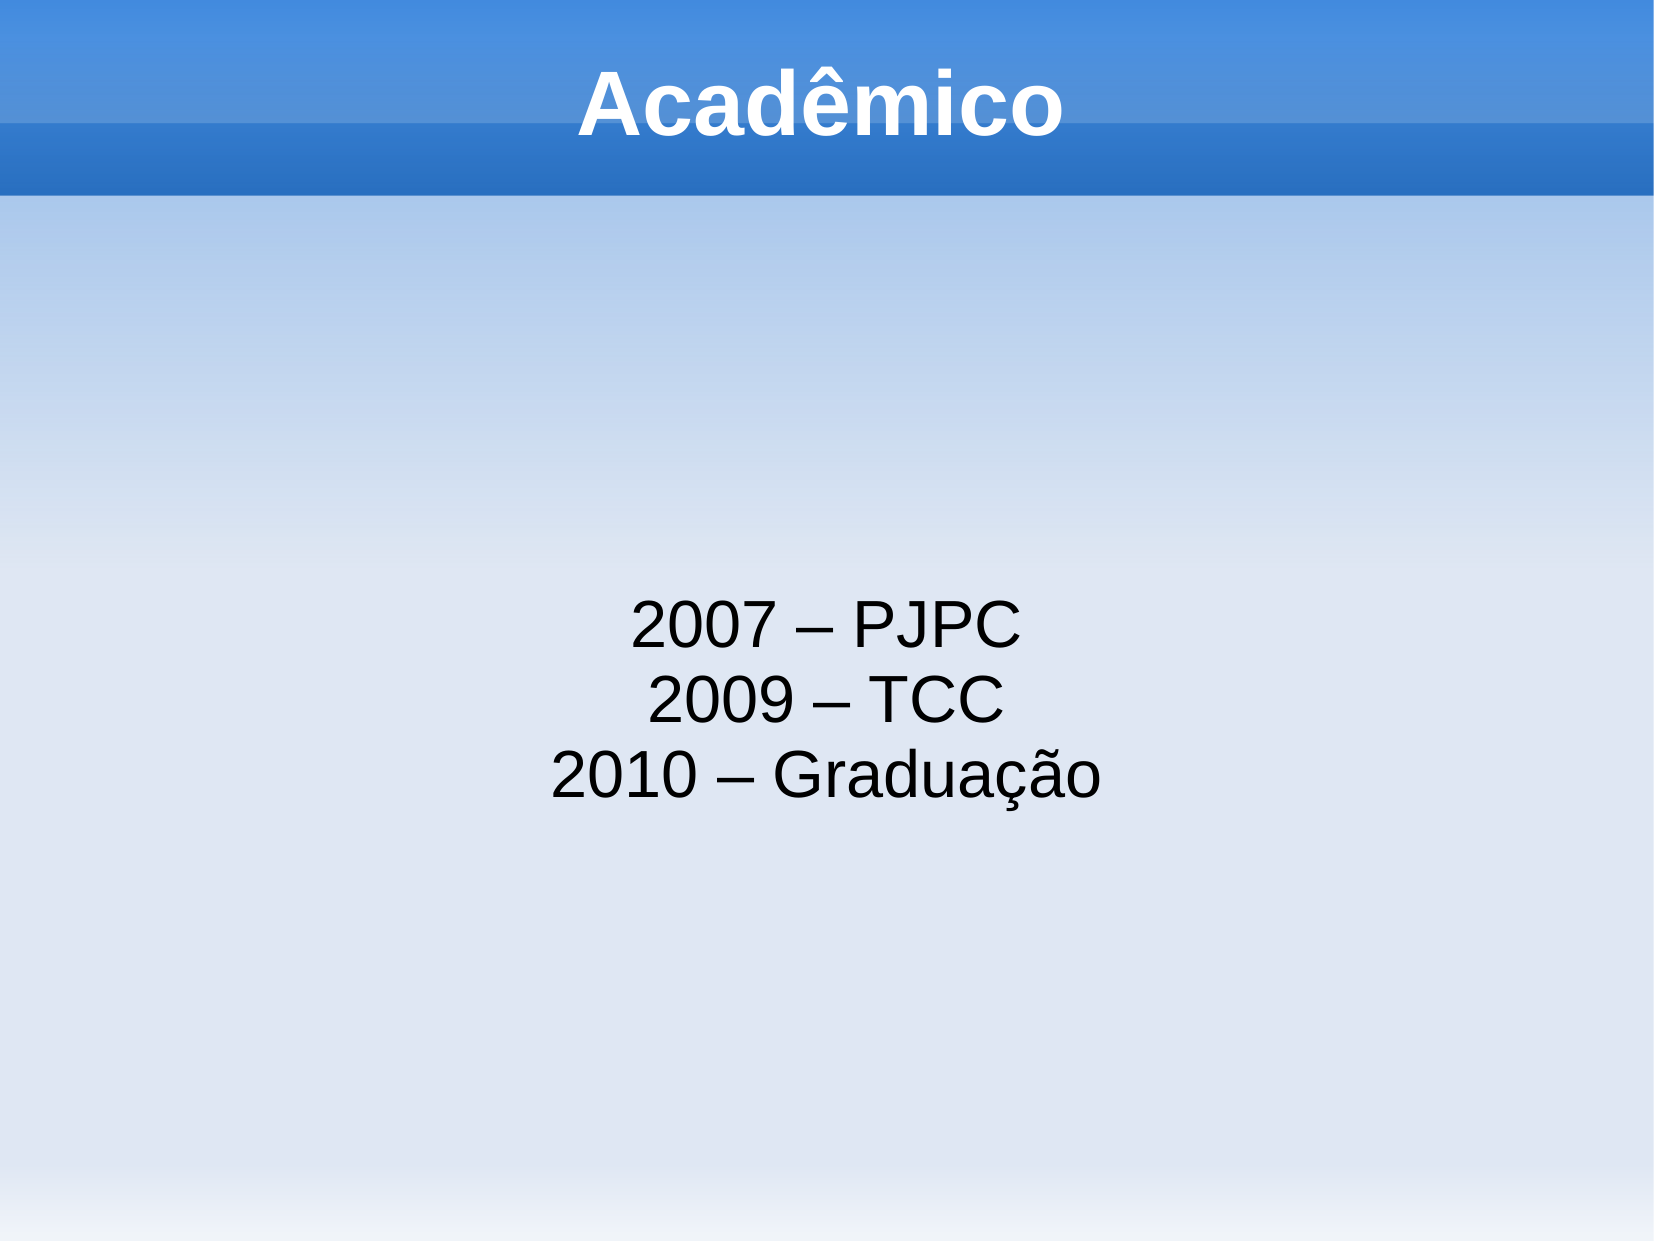

# Acadêmico
2007 – PJPC
2009 – TCC
2010 – Graduação